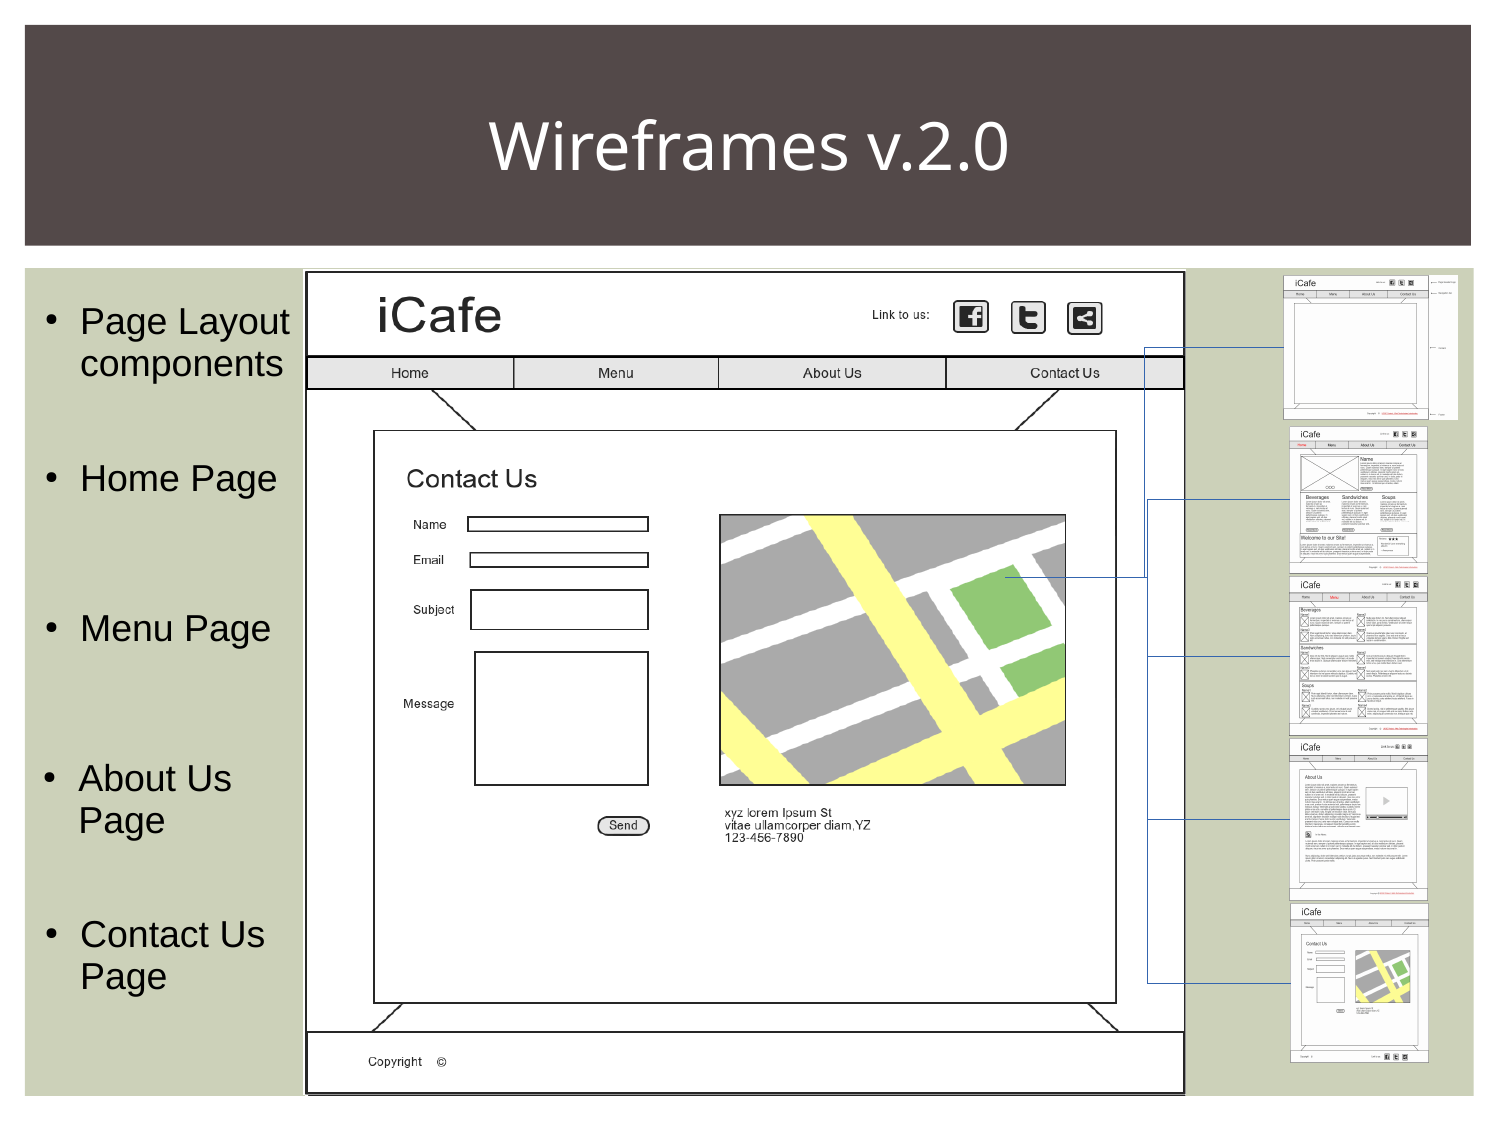

# Wireframes v.2.0
Page Layout components
Home Page
Based on the sitemap and feedback, came up with the page layout and new wireframes
Menu Page
About Us Page
Contact Us Page